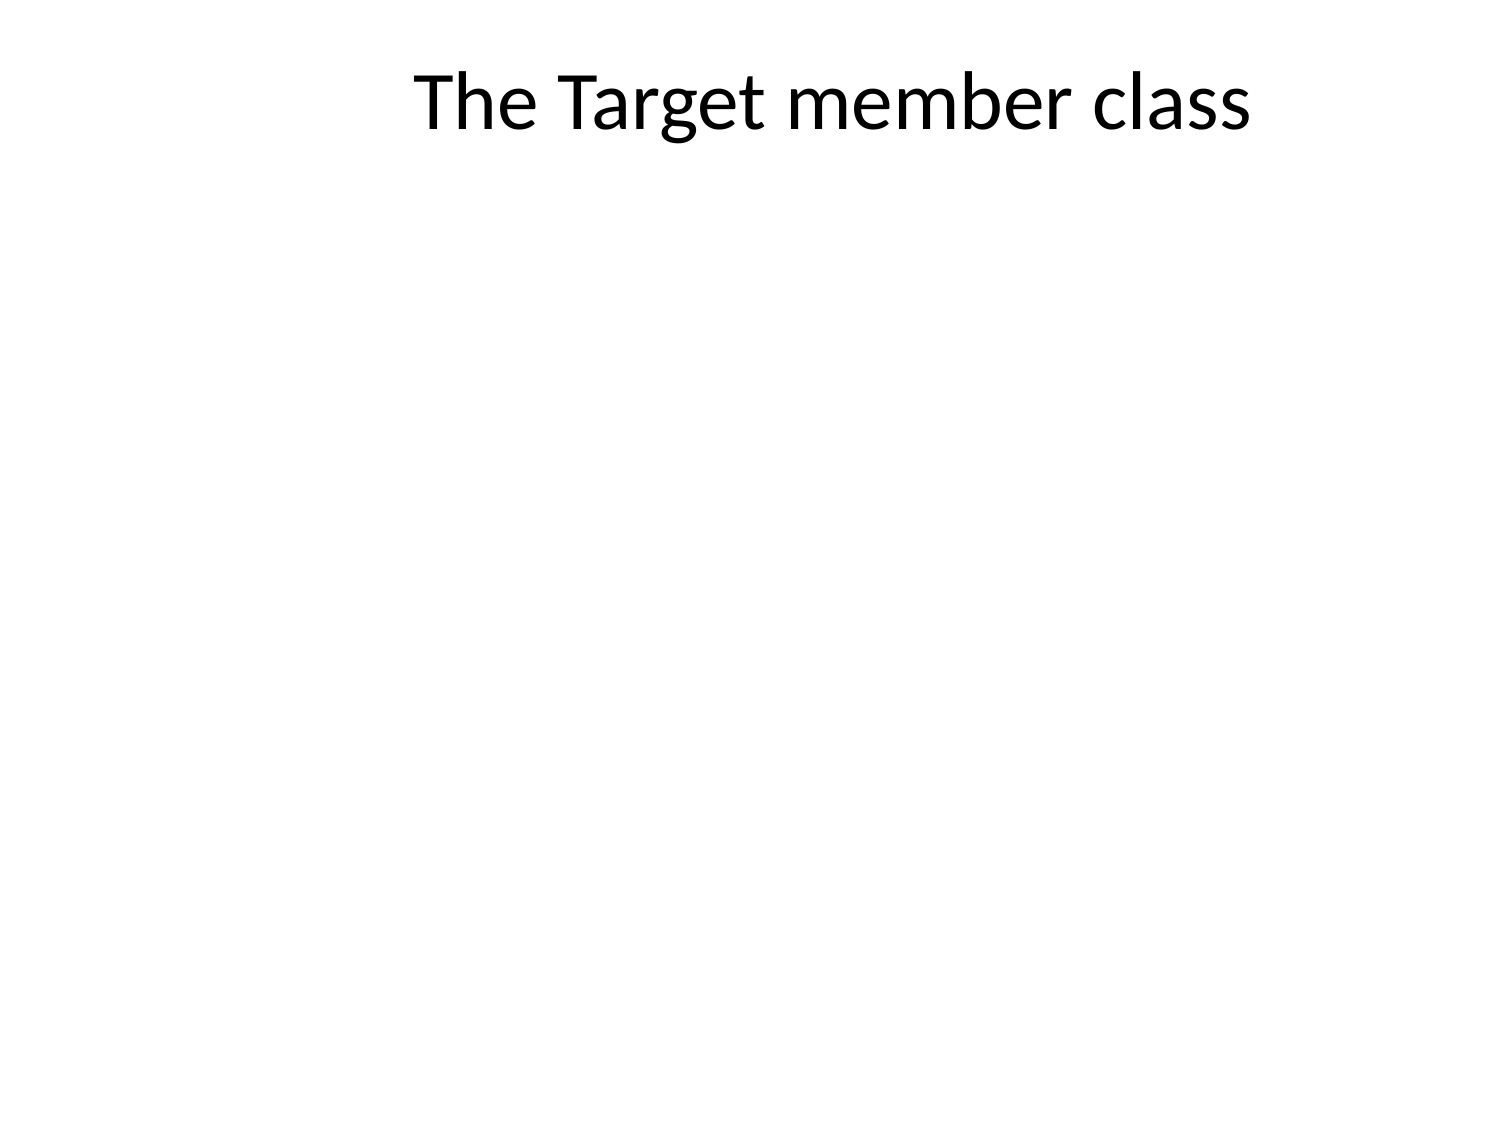

# The Target member class
class Target {
	...
	public Target(String inname, boolean inalive, boolean inlocked) {
	 ... }
	public boolean isAlive() { ... }
	public boolean isLocked() { ... }
	...
} // of Target